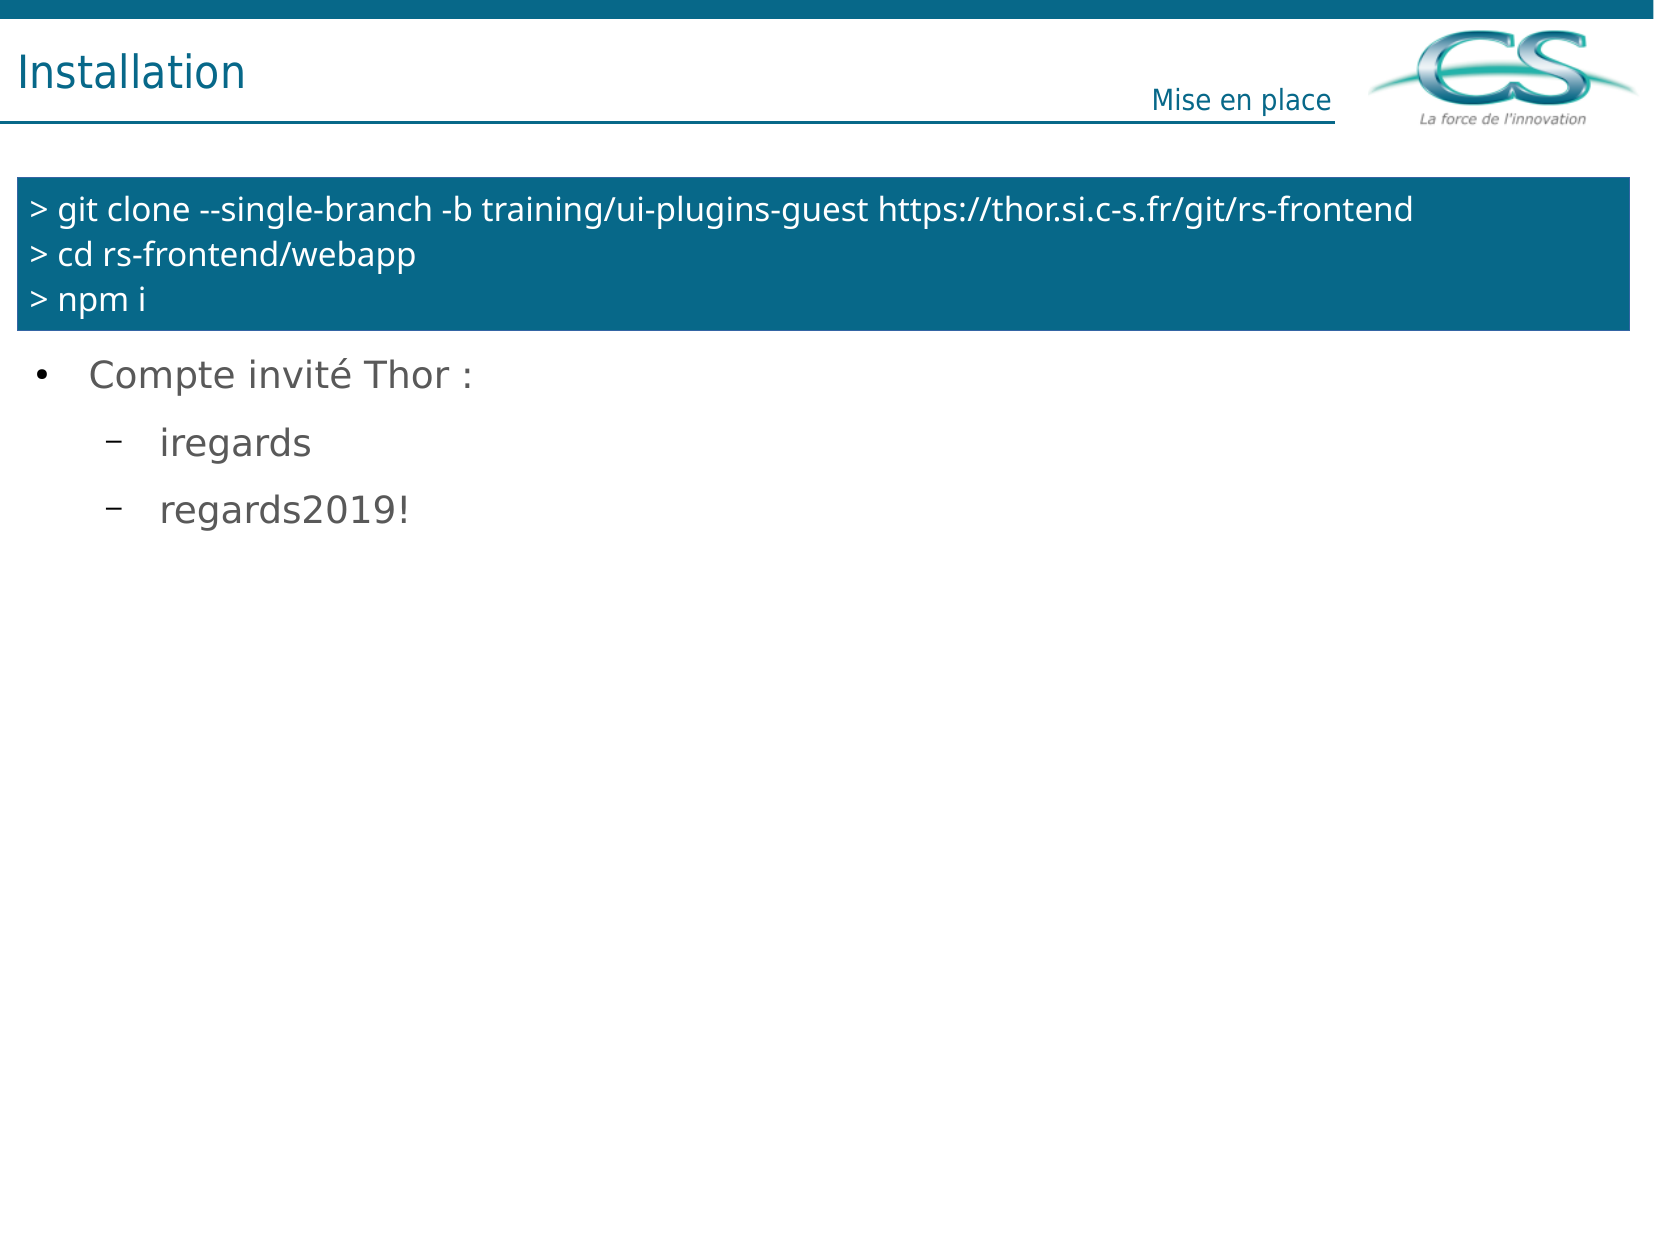

Installation
Mise en place
> git clone --single-branch -b training/ui-plugins-guest https://thor.si.c-s.fr/git/rs-frontend
> cd rs-frontend/webapp
> npm i
Compte invité Thor :
iregards
regards2019!
#